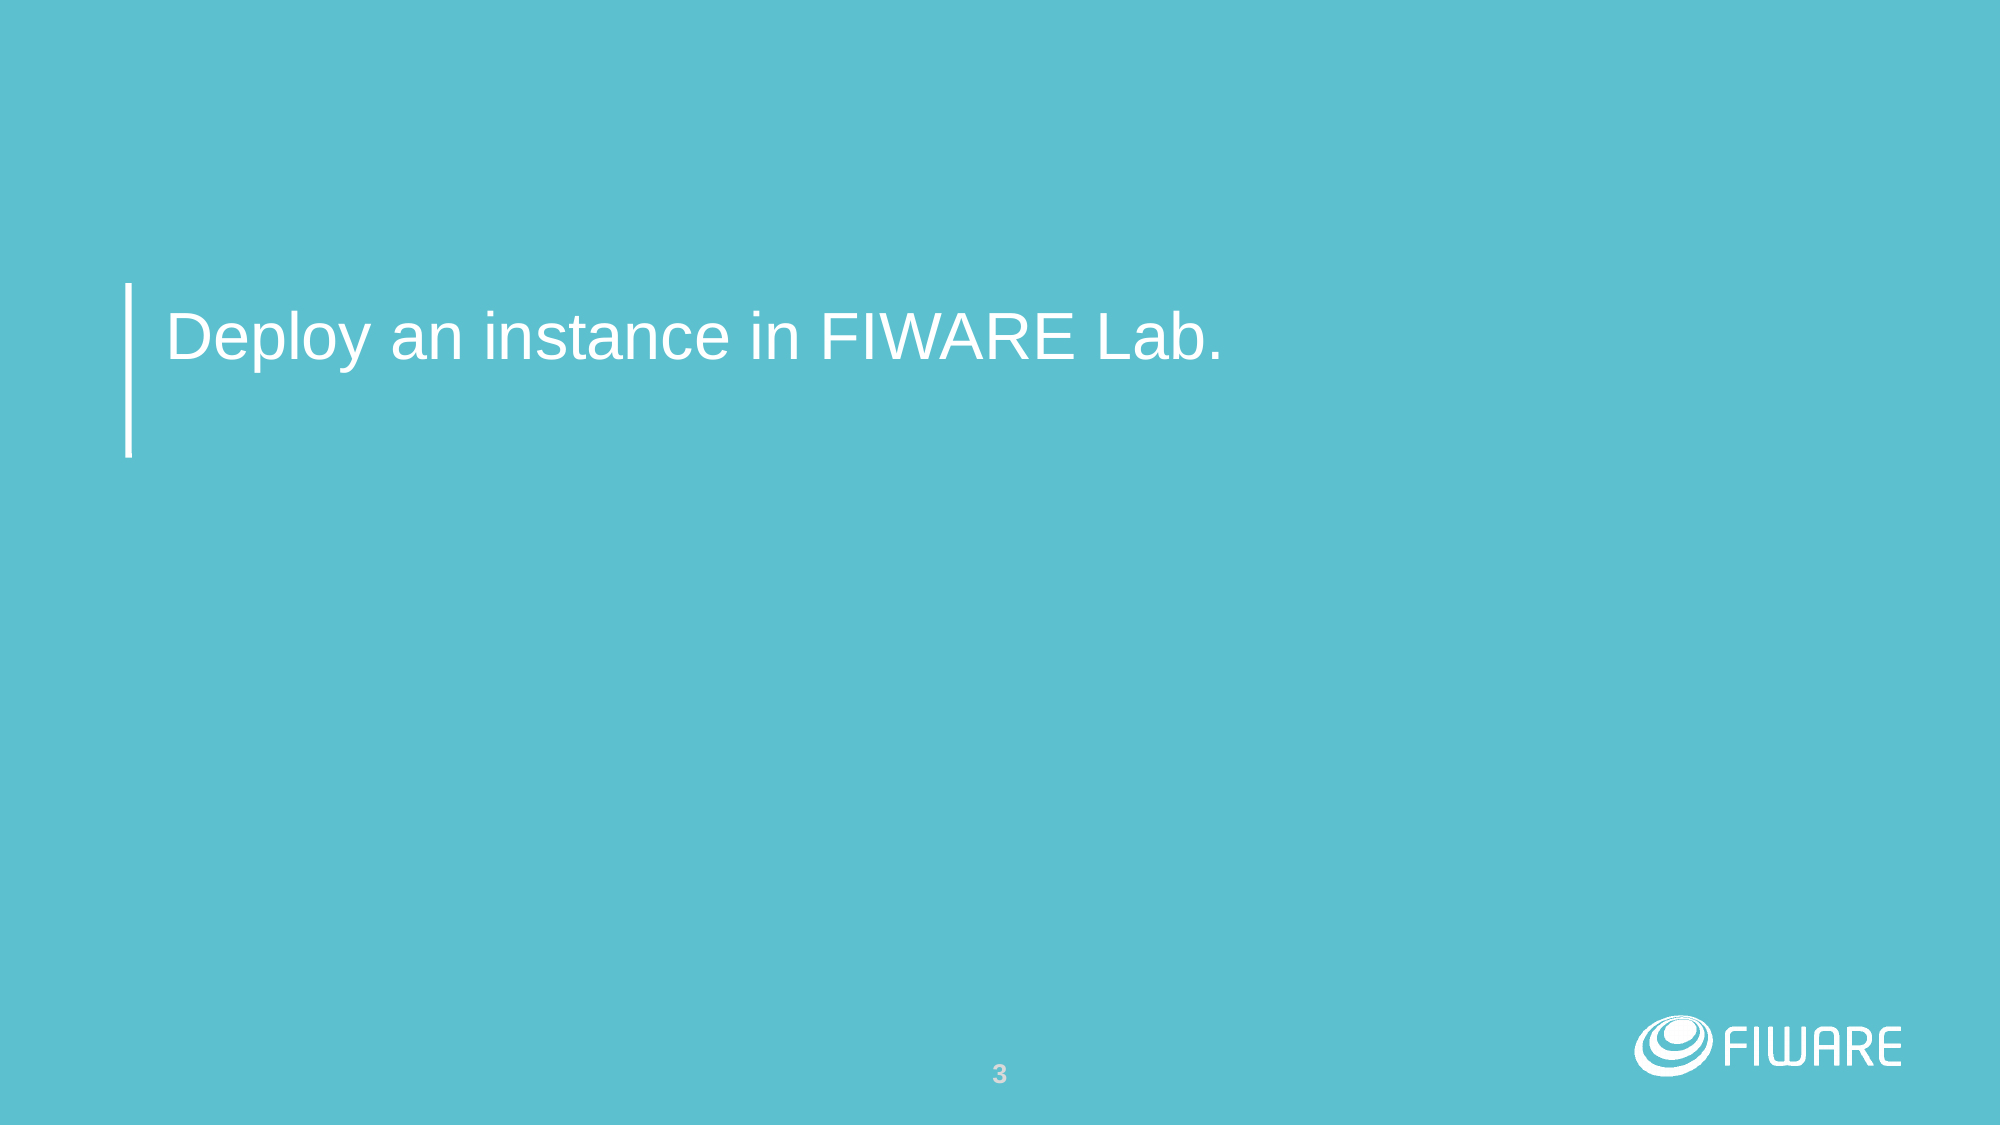

# Deploy an instance in FIWARE Lab.